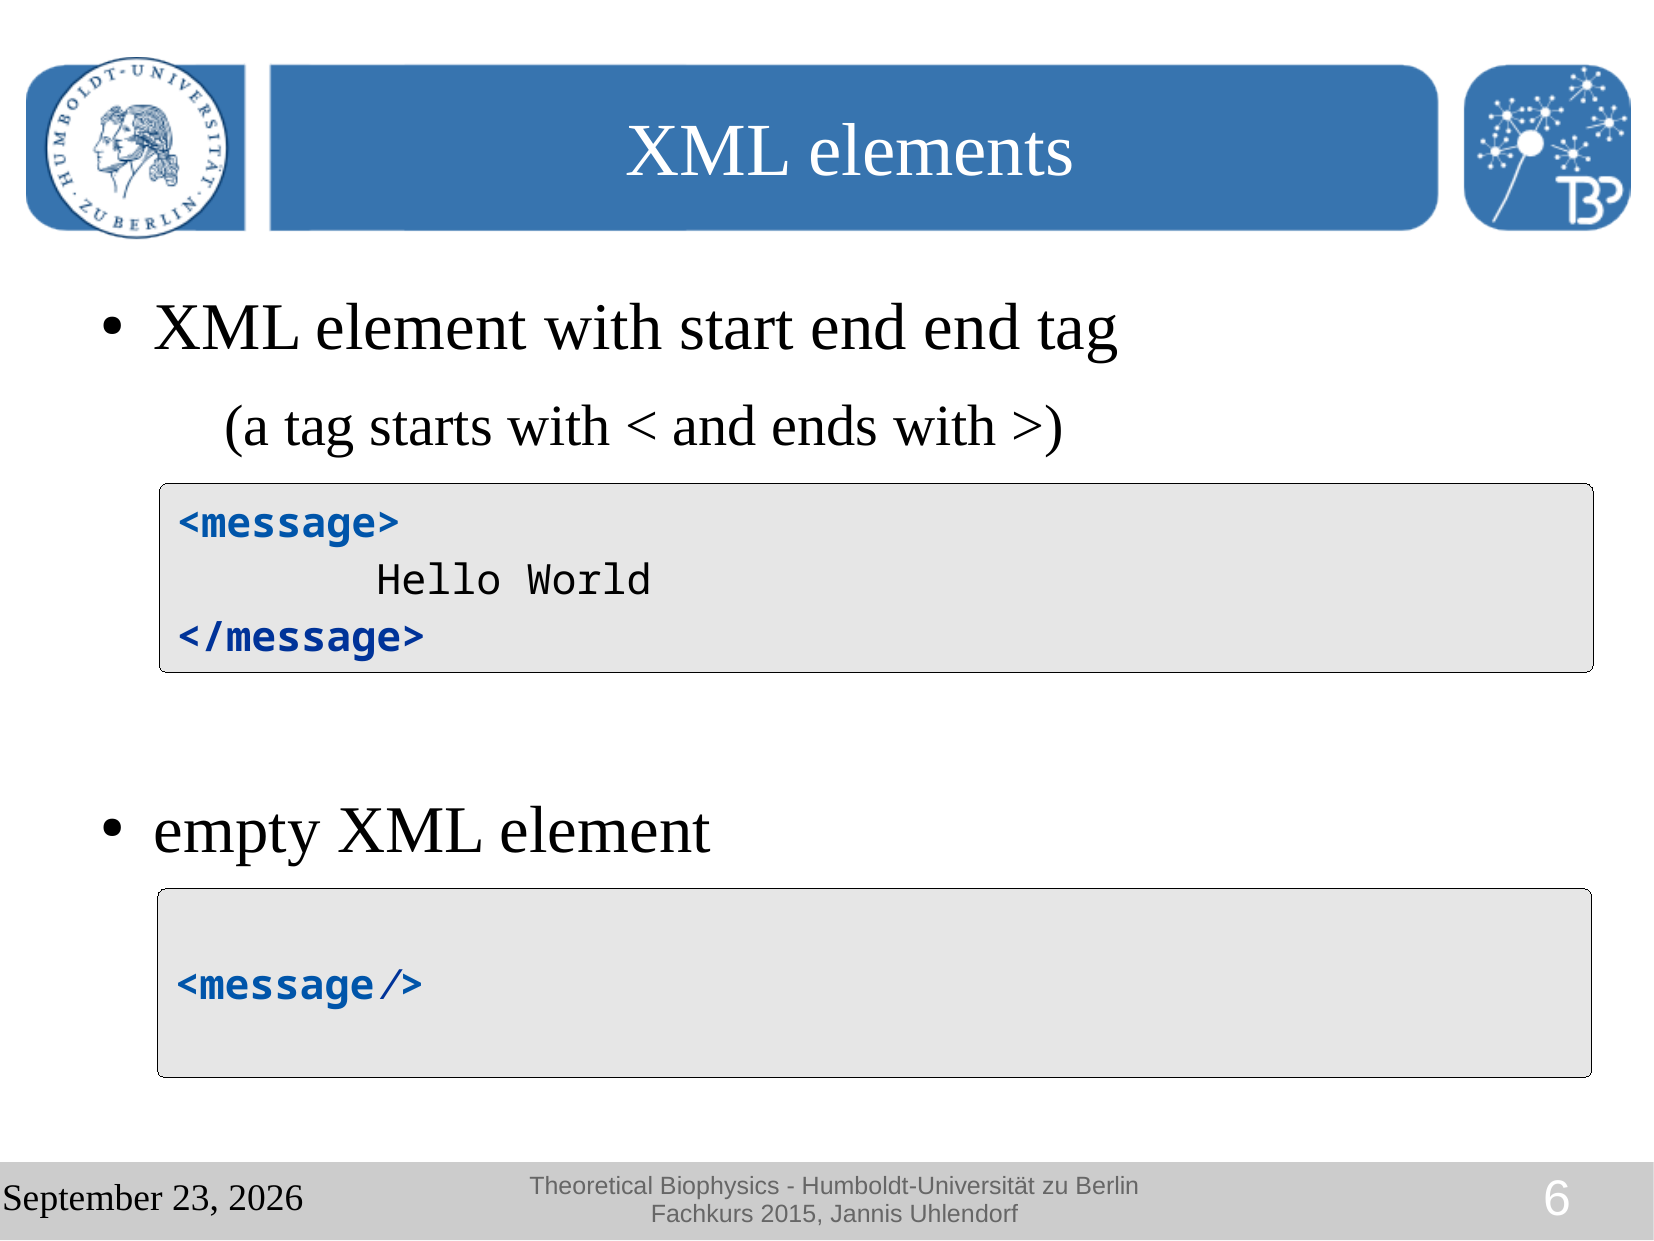

# XML elements
XML element with start end end tag
(a tag starts with < and ends with >)
empty XML element
<message> 
        Hello World
</message>
<message/>
6